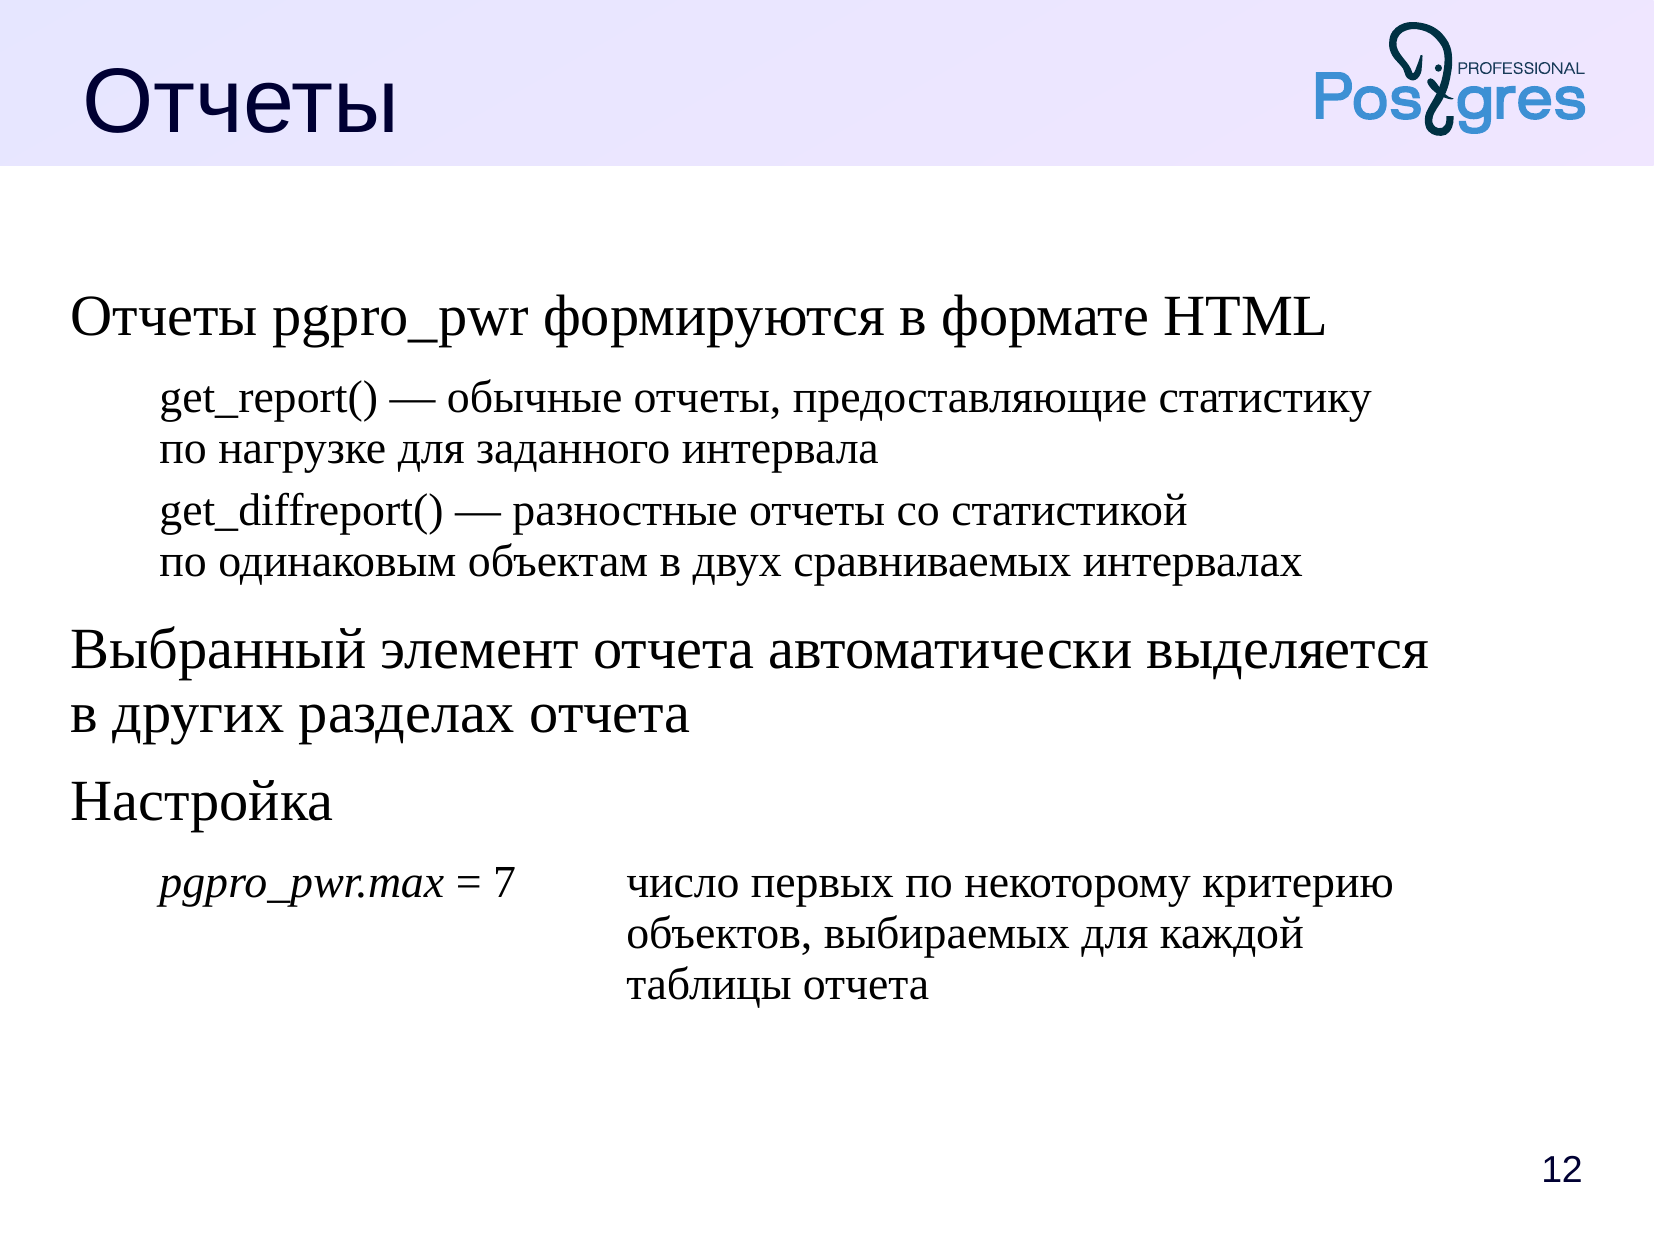

# Отчеты
Отчеты pgpro_pwr формируются в формате HTML
get_report() — обычные отчеты, предоставляющие статистику
по нагрузке для заданного интервала
get_diffreport() — разностные отчеты со статистикой
по одинаковым объектам в двух сравниваемых интервалах
Выбранный элемент отчета автоматически выделяется
в других разделах отчета
Настройка
pgpro_pwr.max = 7	число первых по некоторому критерию
	объектов, выбираемых для каждой
	таблицы отчета